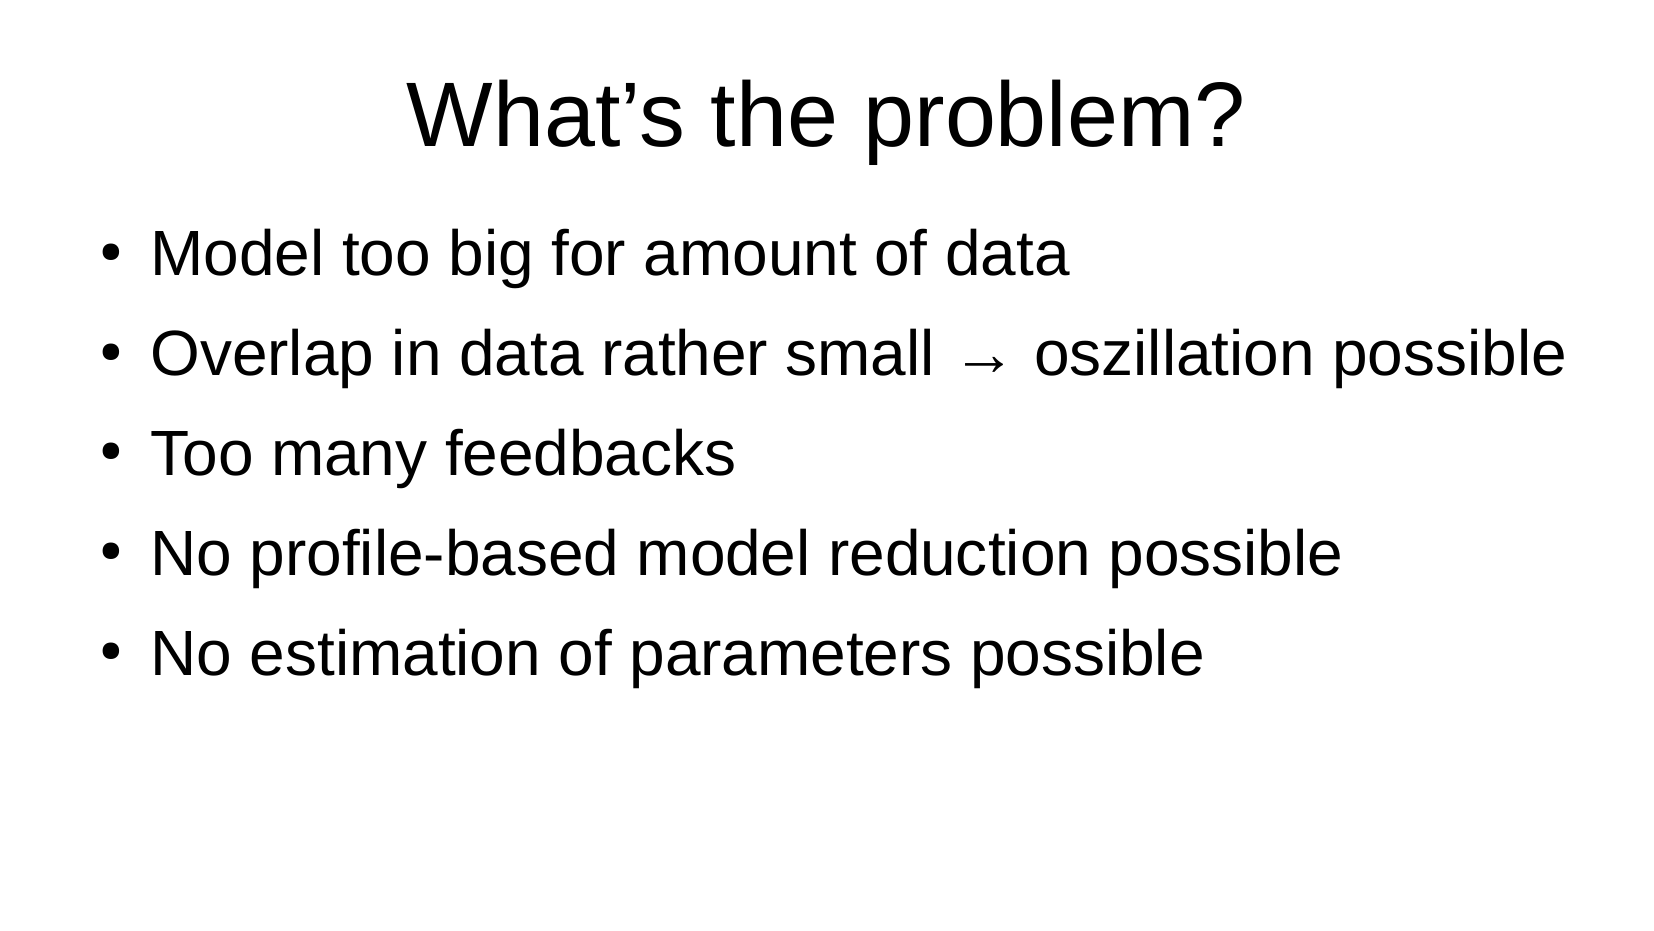

# What’s the problem?
Model too big for amount of data
Overlap in data rather small → oszillation possible
Too many feedbacks
No profile-based model reduction possible
No estimation of parameters possible